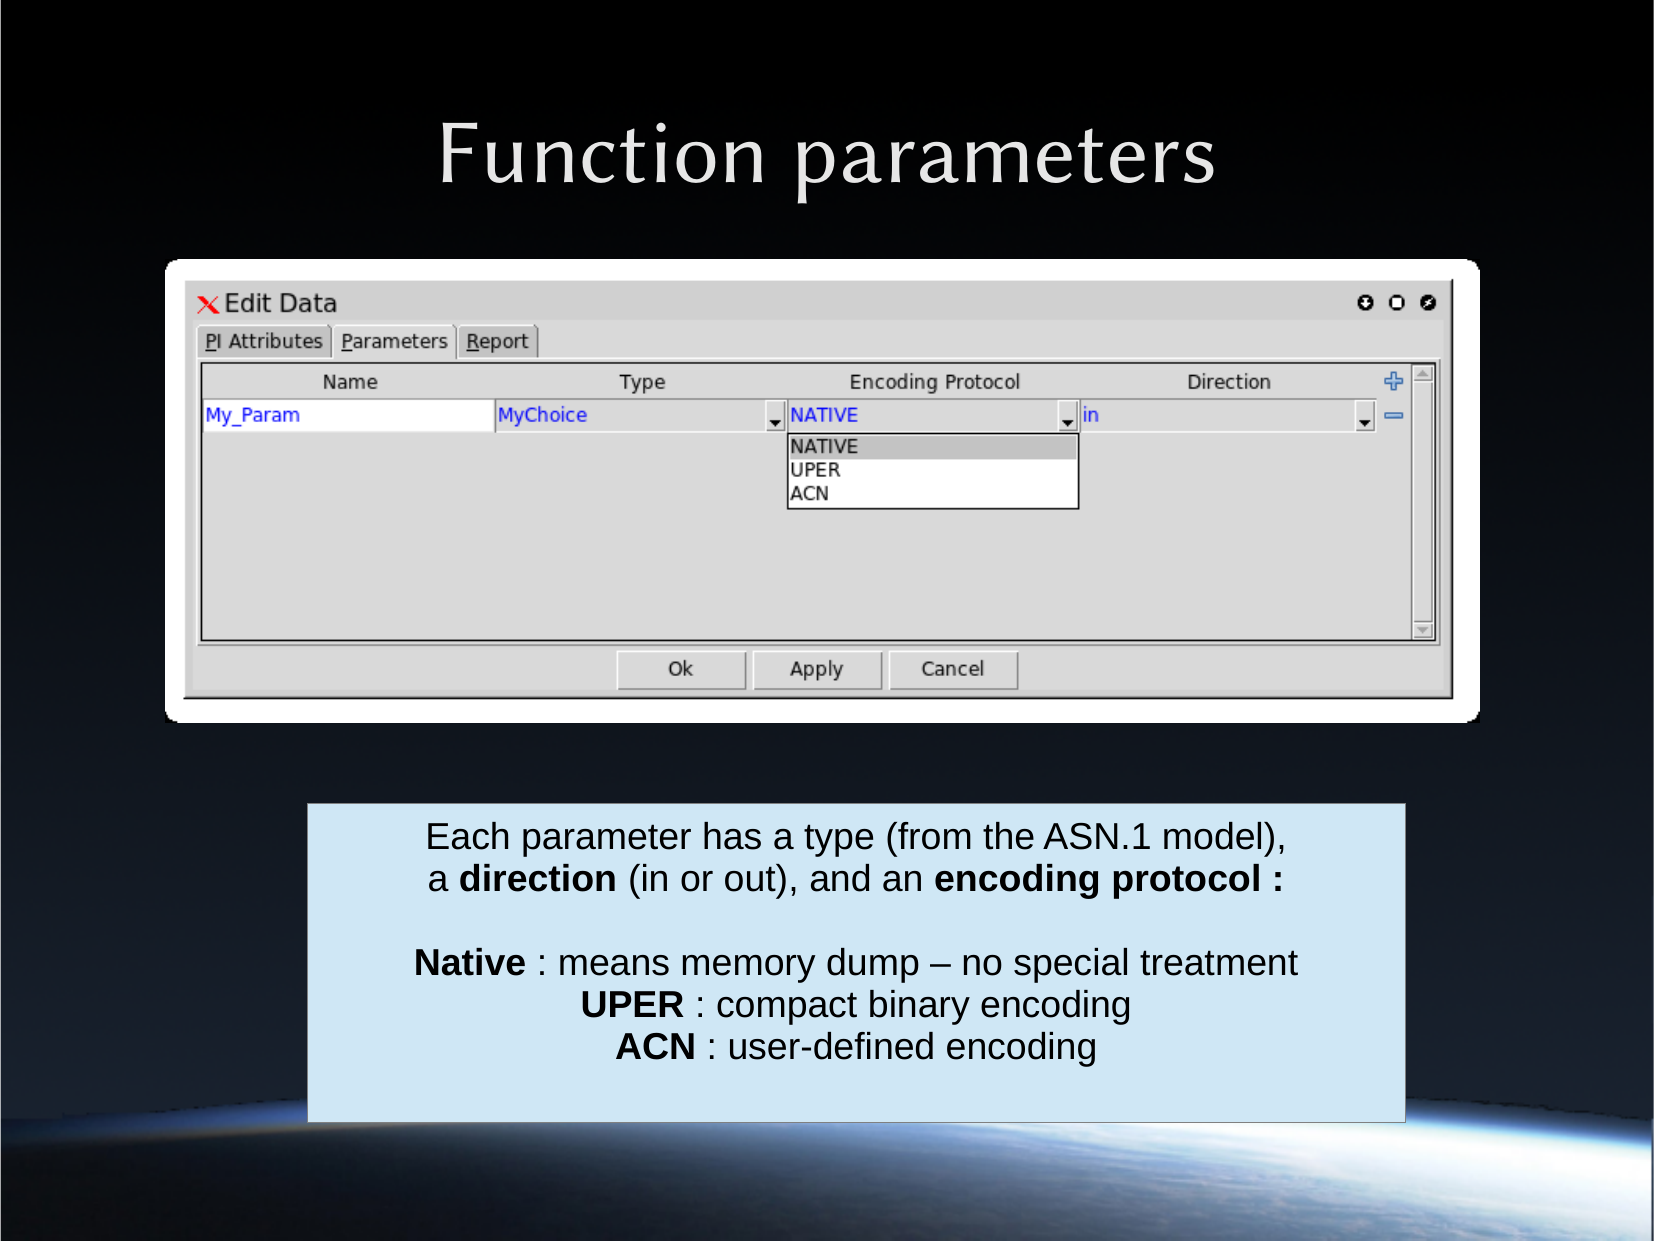

# Function parameters
Each parameter has a type (from the ASN.1 model),
a direction (in or out), and an encoding protocol :
Native : means memory dump – no special treatment
UPER : compact binary encoding
ACN : user-defined encoding